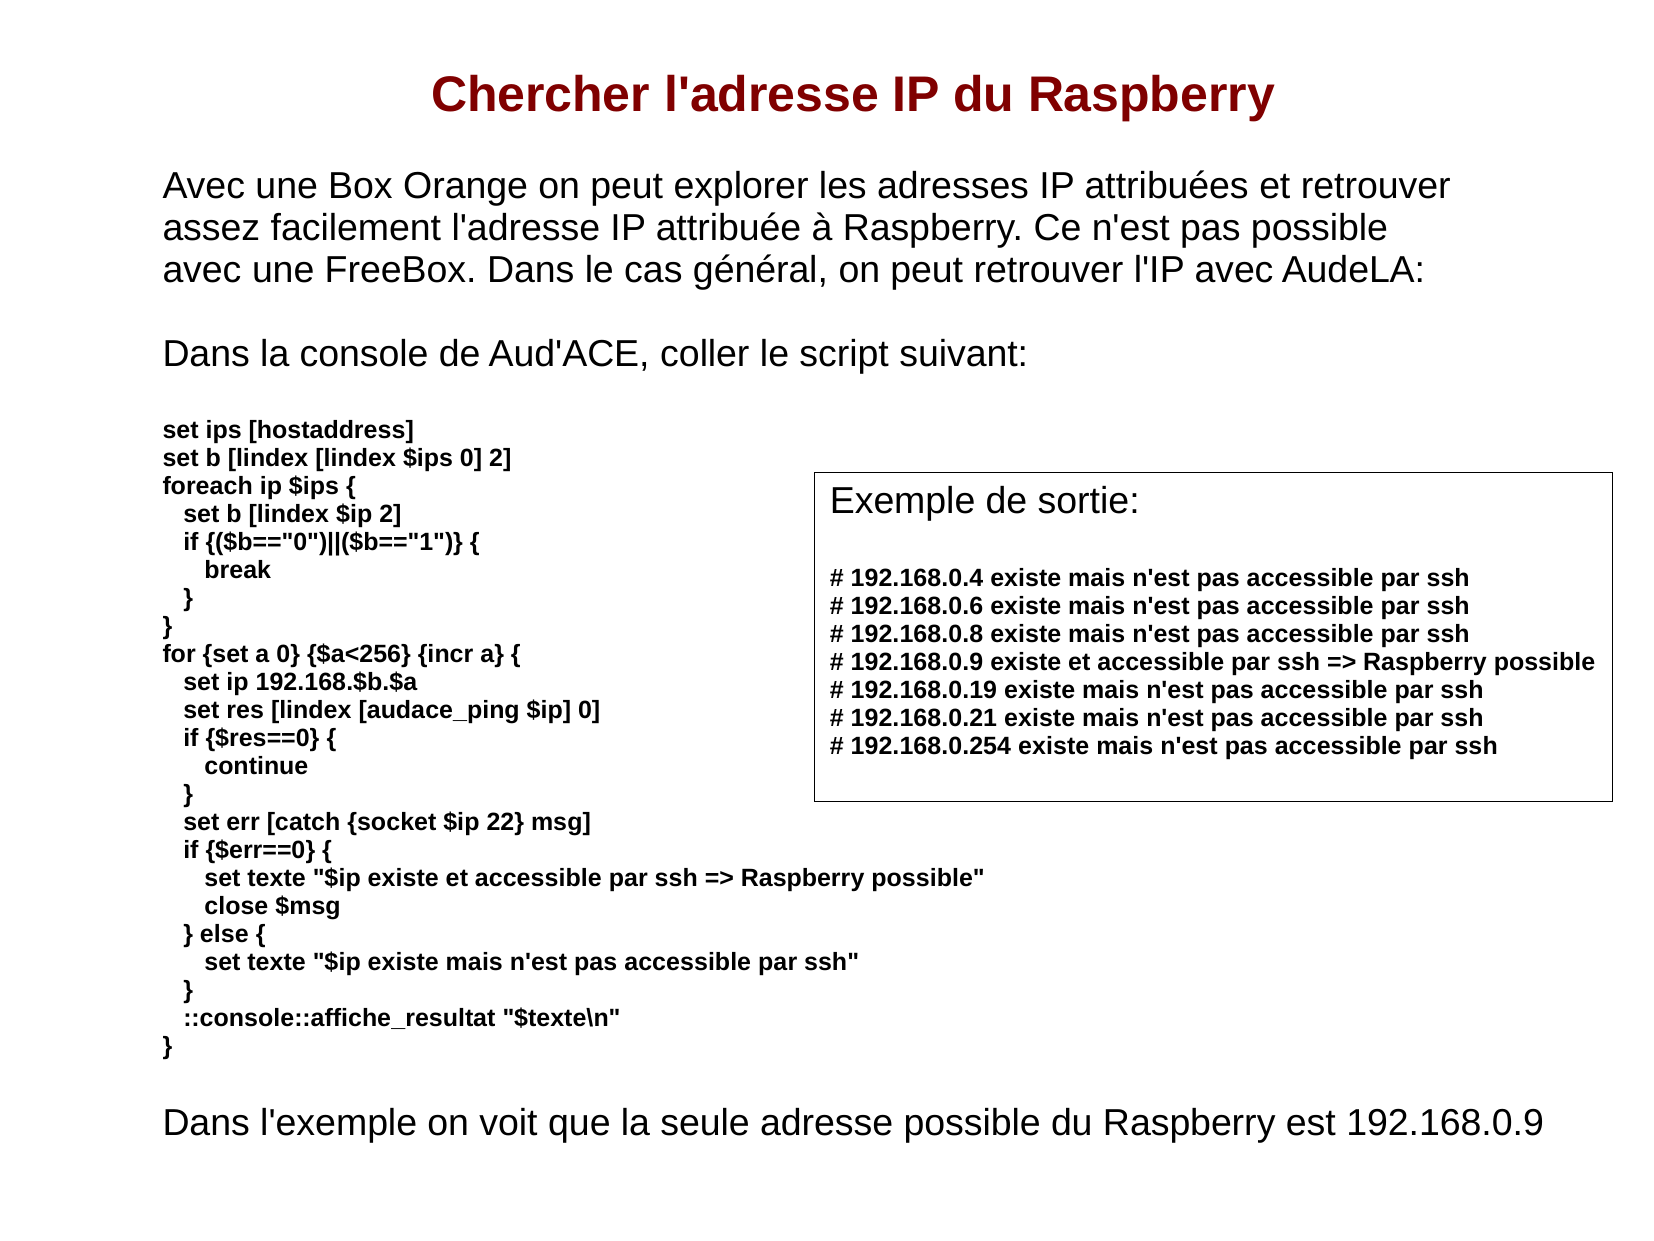

Chercher l'adresse IP du Raspberry
Avec une Box Orange on peut explorer les adresses IP attribuées et retrouver
assez facilement l'adresse IP attribuée à Raspberry. Ce n'est pas possible
avec une FreeBox. Dans le cas général, on peut retrouver l'IP avec AudeLA:
Dans la console de Aud'ACE, coller le script suivant:
set ips [hostaddress]
set b [lindex [lindex $ips 0] 2]
foreach ip $ips {
 set b [lindex $ip 2]
 if {($b=="0")||($b=="1")} {
 break
 }
}
for {set a 0} {$a<256} {incr a} {
 set ip 192.168.$b.$a
 set res [lindex [audace_ping $ip] 0]
 if {$res==0} {
 continue
 }
 set err [catch {socket $ip 22} msg]
 if {$err==0} {
 set texte "$ip existe et accessible par ssh => Raspberry possible"
 close $msg
 } else {
 set texte "$ip existe mais n'est pas accessible par ssh"
 }
 ::console::affiche_resultat "$texte\n"
}
Dans l'exemple on voit que la seule adresse possible du Raspberry est 192.168.0.9
Exemple de sortie:
# 192.168.0.4 existe mais n'est pas accessible par ssh
# 192.168.0.6 existe mais n'est pas accessible par ssh
# 192.168.0.8 existe mais n'est pas accessible par ssh
# 192.168.0.9 existe et accessible par ssh => Raspberry possible
# 192.168.0.19 existe mais n'est pas accessible par ssh
# 192.168.0.21 existe mais n'est pas accessible par ssh
# 192.168.0.254 existe mais n'est pas accessible par ssh